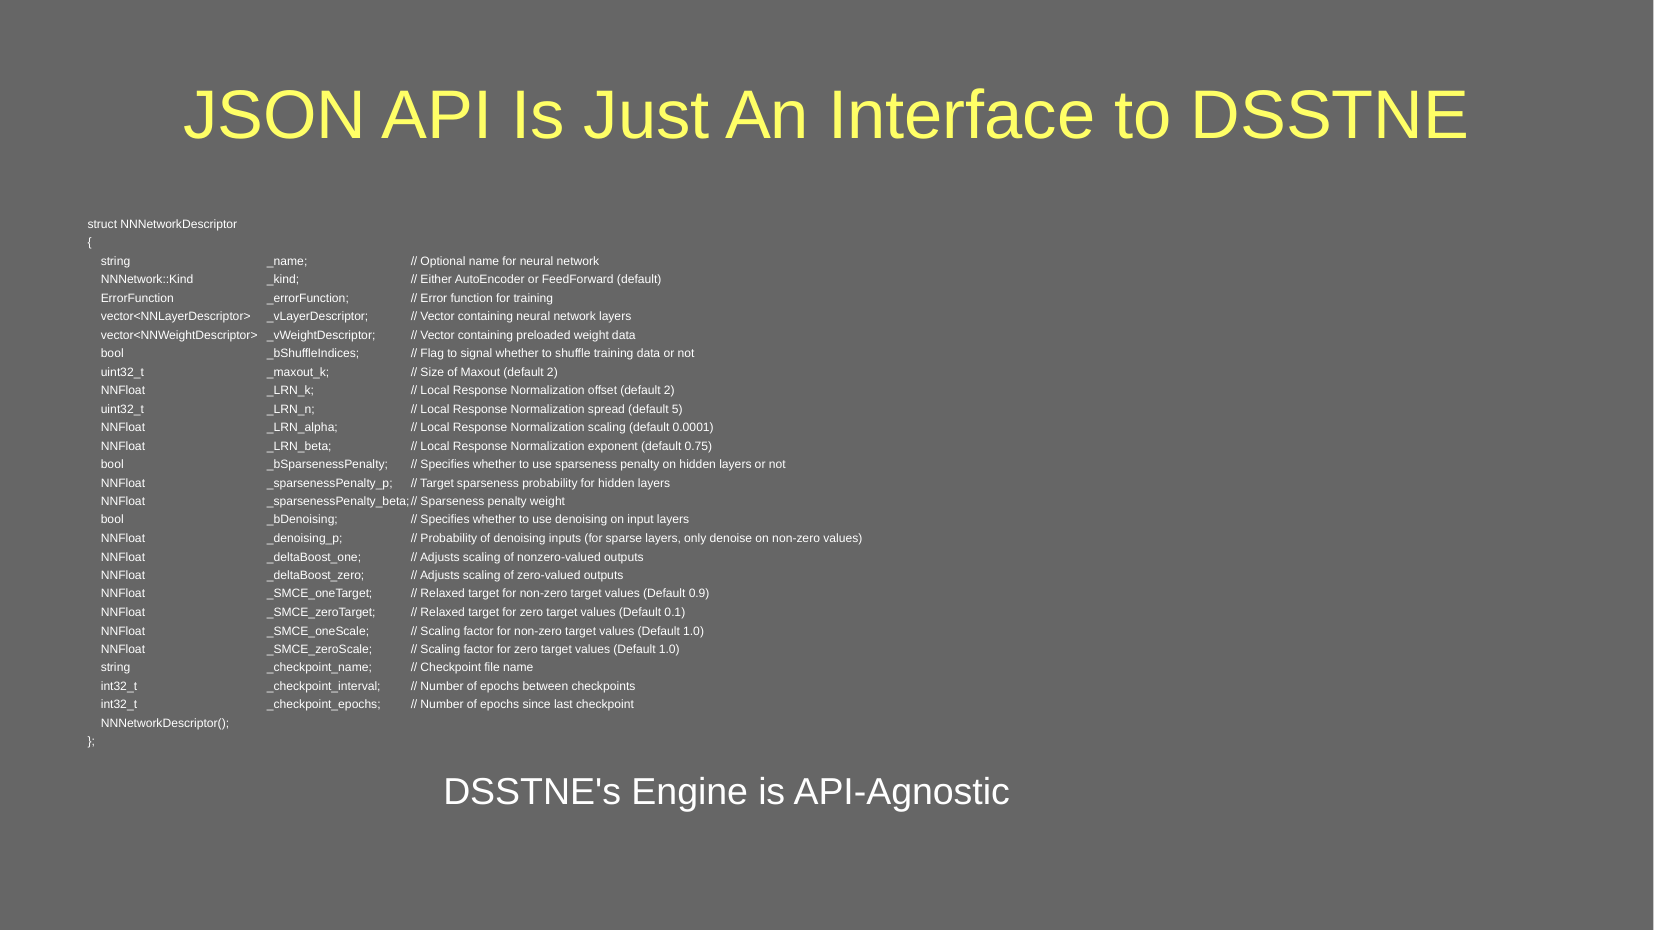

# JSON API Is Just An Interface to DSSTNE
struct NNNetworkDescriptor
{
 string 			 			 	_name; 					 	// Optional name for neural network
 NNNetwork::Kind 	_kind; 	 	// Either AutoEncoder or FeedForward (default)
 ErrorFunction 			 	 	_errorFunction; 	// Error function for training
 vector<NNLayerDescriptor> 	_vLayerDescriptor; 	// Vector containing neural network layers
 vector<NNWeightDescriptor> 	_vWeightDescriptor; 	// Vector containing preloaded weight data
 bool 		 	_bShuffleIndices; 	// Flag to signal whether to shuffle training data or not
 uint32_t 	_maxout_k; 	// Size of Maxout (default 2)
 NNFloat 	_LRN_k; 	// Local Response Normalization offset (default 2)
 uint32_t 	_LRN_n; 	// Local Response Normalization spread (default 5)
 NNFloat 	_LRN_alpha; 	// Local Response Normalization scaling (default 0.0001)
 NNFloat 	_LRN_beta; 			 	// Local Response Normalization exponent (default 0.75)
 bool 	_bSparsenessPenalty; 	// Specifies whether to use sparseness penalty on hidden layers or not
 NNFloat 	_sparsenessPenalty_p; 	// Target sparseness probability for hidden layers
 NNFloat 	_sparsenessPenalty_beta;	// Sparseness penalty weight
 bool 	_bDenoising; 	 	// Specifies whether to use denoising on input layers
 NNFloat 	_denoising_p; 	// Probability of denoising inputs (for sparse layers, only denoise on non-zero values)
 NNFloat 	 	_deltaBoost_one; 	// Adjusts scaling of nonzero-valued outputs
 NNFloat 	 	_deltaBoost_zero; 	// Adjusts scaling of zero-valued outputs
 NNFloat 	_SMCE_oneTarget; 	// Relaxed target for non-zero target values (Default 0.9)
 NNFloat 		 	_SMCE_zeroTarget; 	// Relaxed target for zero target values (Default 0.1)
 NNFloat 	 	_SMCE_oneScale; 	// Scaling factor for non-zero target values (Default 1.0)
 NNFloat 	 	_SMCE_zeroScale; 	// Scaling factor for zero target values (Default 1.0)
 string 		 	_checkpoint_name; 	// Checkpoint file name
 int32_t 	 	_checkpoint_interval; 	// Number of epochs between checkpoints
 int32_t 	_checkpoint_epochs; 	// Number of epochs since last checkpoint
 NNNetworkDescriptor();
};
DSSTNE's Engine is API-Agnostic